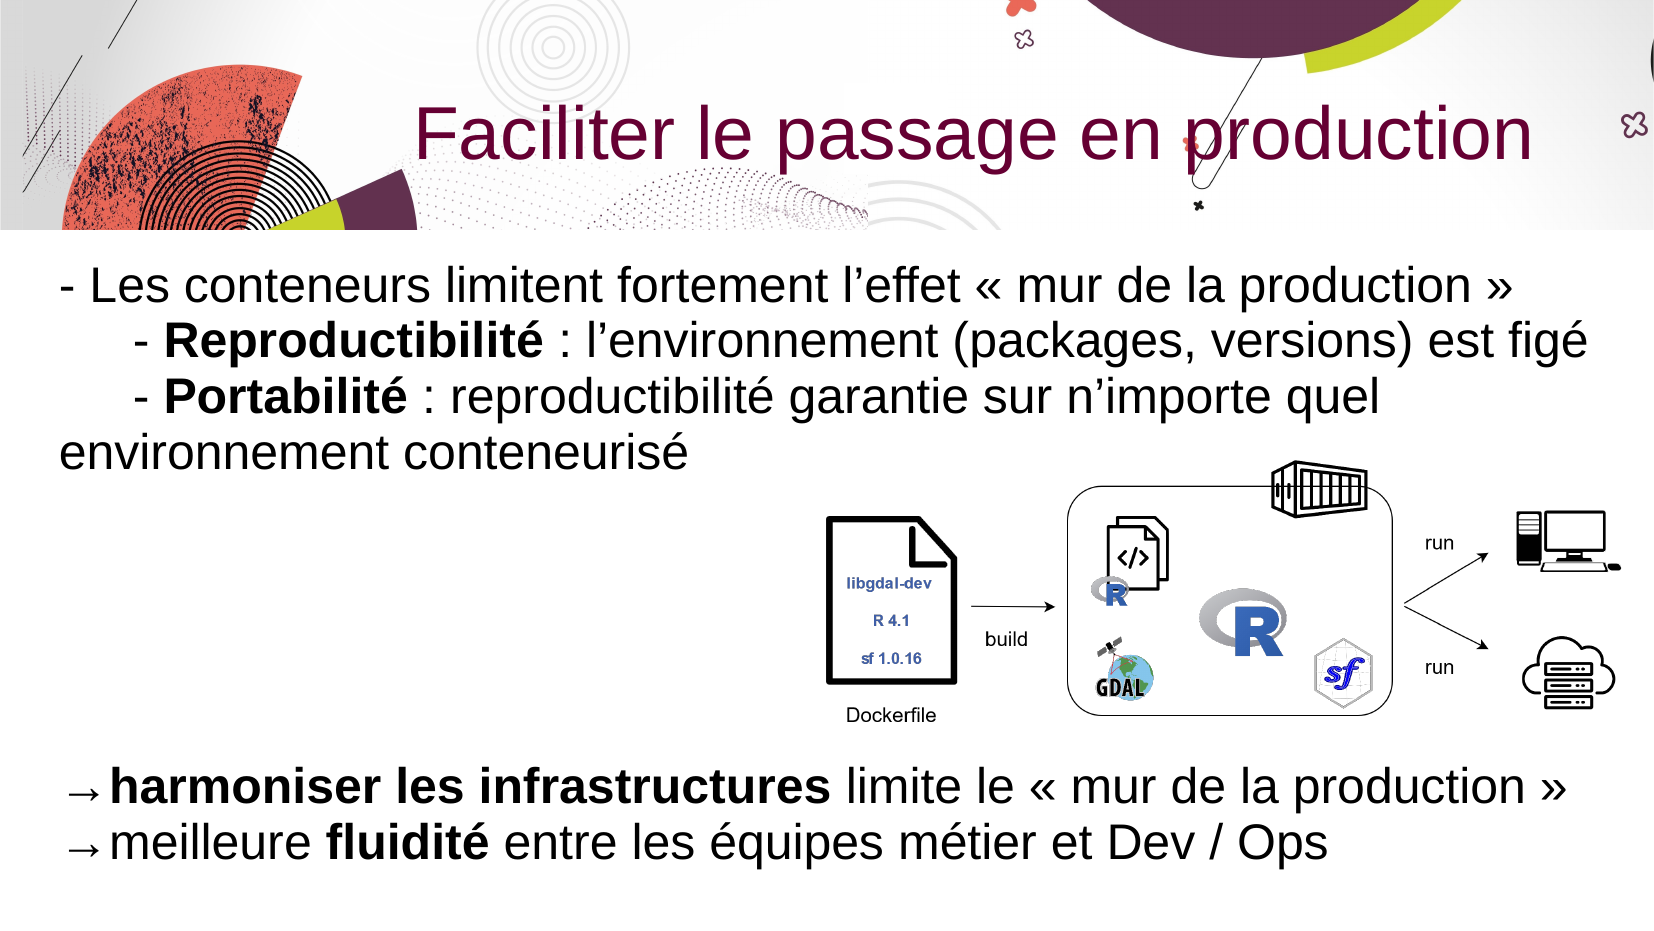

# Faciliter le passage en production
- Les conteneurs limitent fortement l’effet « mur de la production »
	- Reproductibilité : l’environnement (packages, versions) est figé
	- Portabilité : reproductibilité garantie sur n’importe quel environnement conteneurisé
→harmoniser les infrastructures limite le « mur de la production »
→meilleure fluidité entre les équipes métier et Dev / Ops